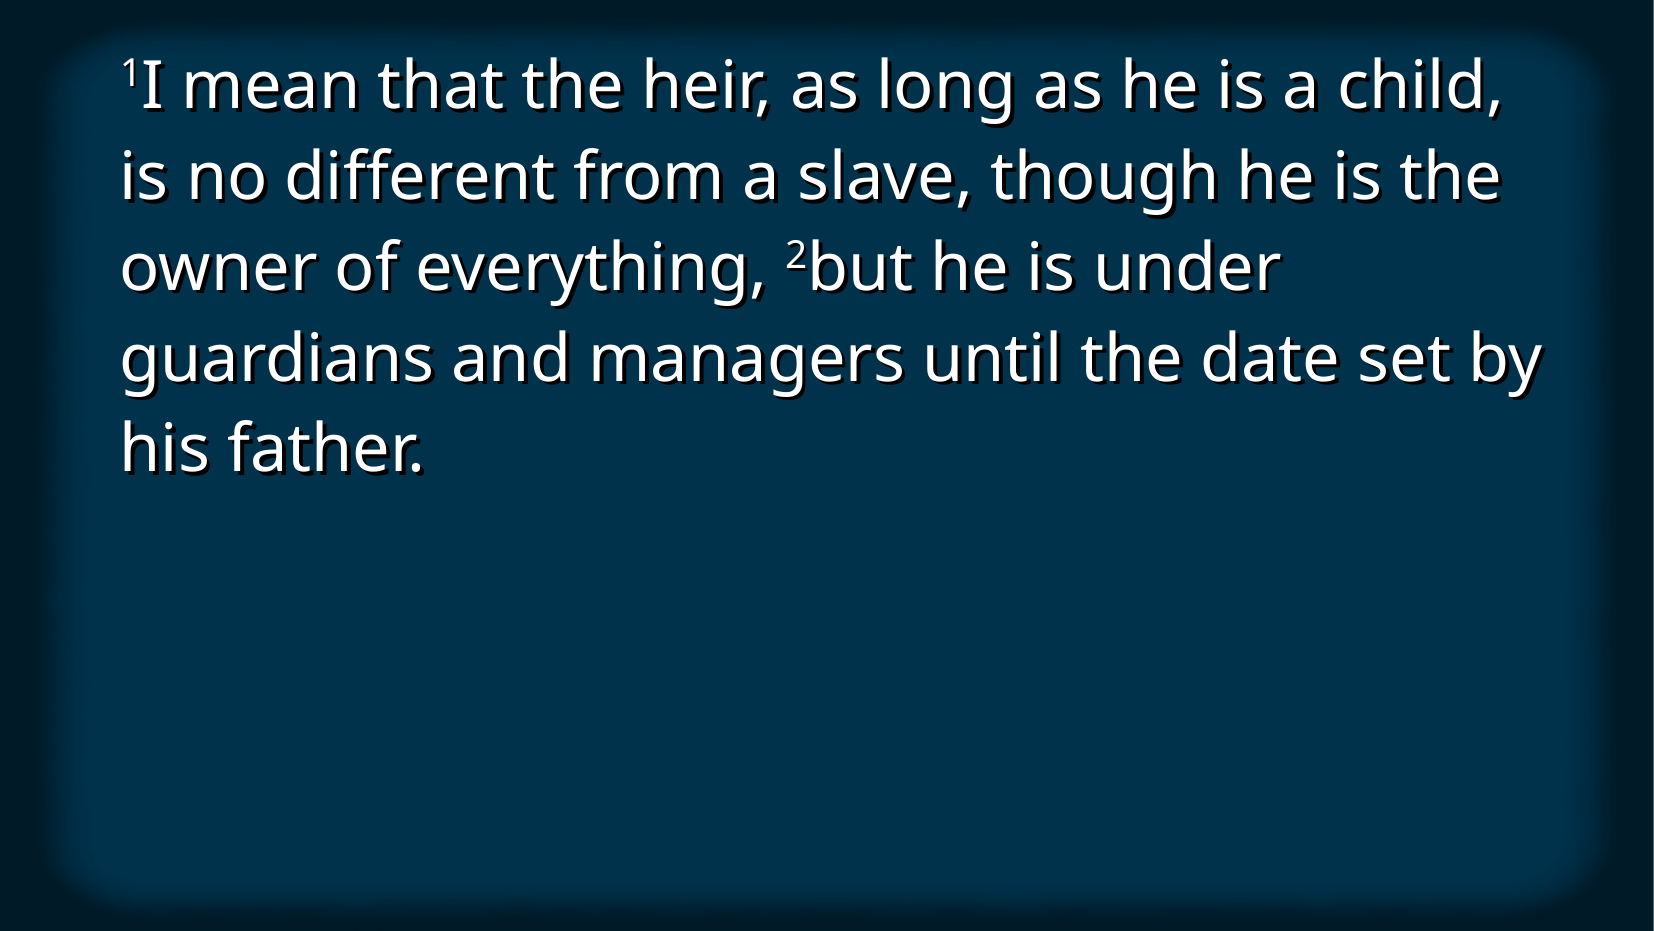

1I mean that the heir, as long as he is a child, is no different from a slave, though he is the owner of everything, 2but he is under guardians and managers until the date set by his father.